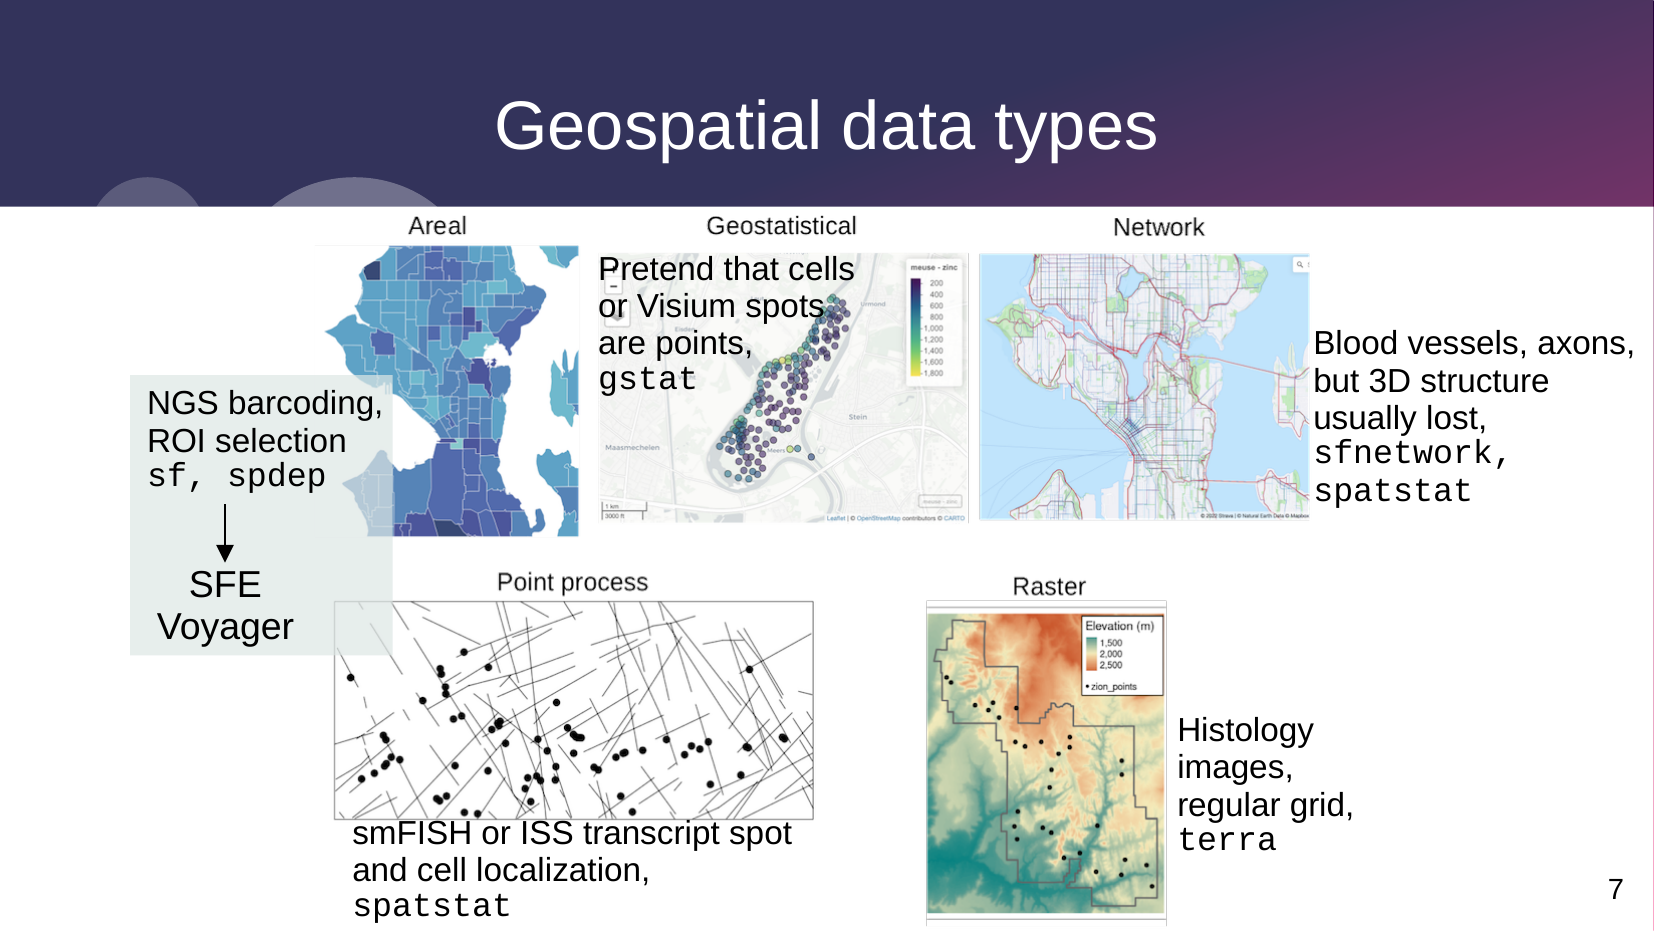

# Geospatial data types
Pretend that cells or Visium spots are points,
gstat
Blood vessels, axons, but 3D structure usually lost,
sfnetwork, spatstat
NGS barcoding,
ROI selection
sf, spdep
SFE Voyager
Histology images,
regular grid,
terra
smFISH or ISS transcript spot and cell localization,
spatstat